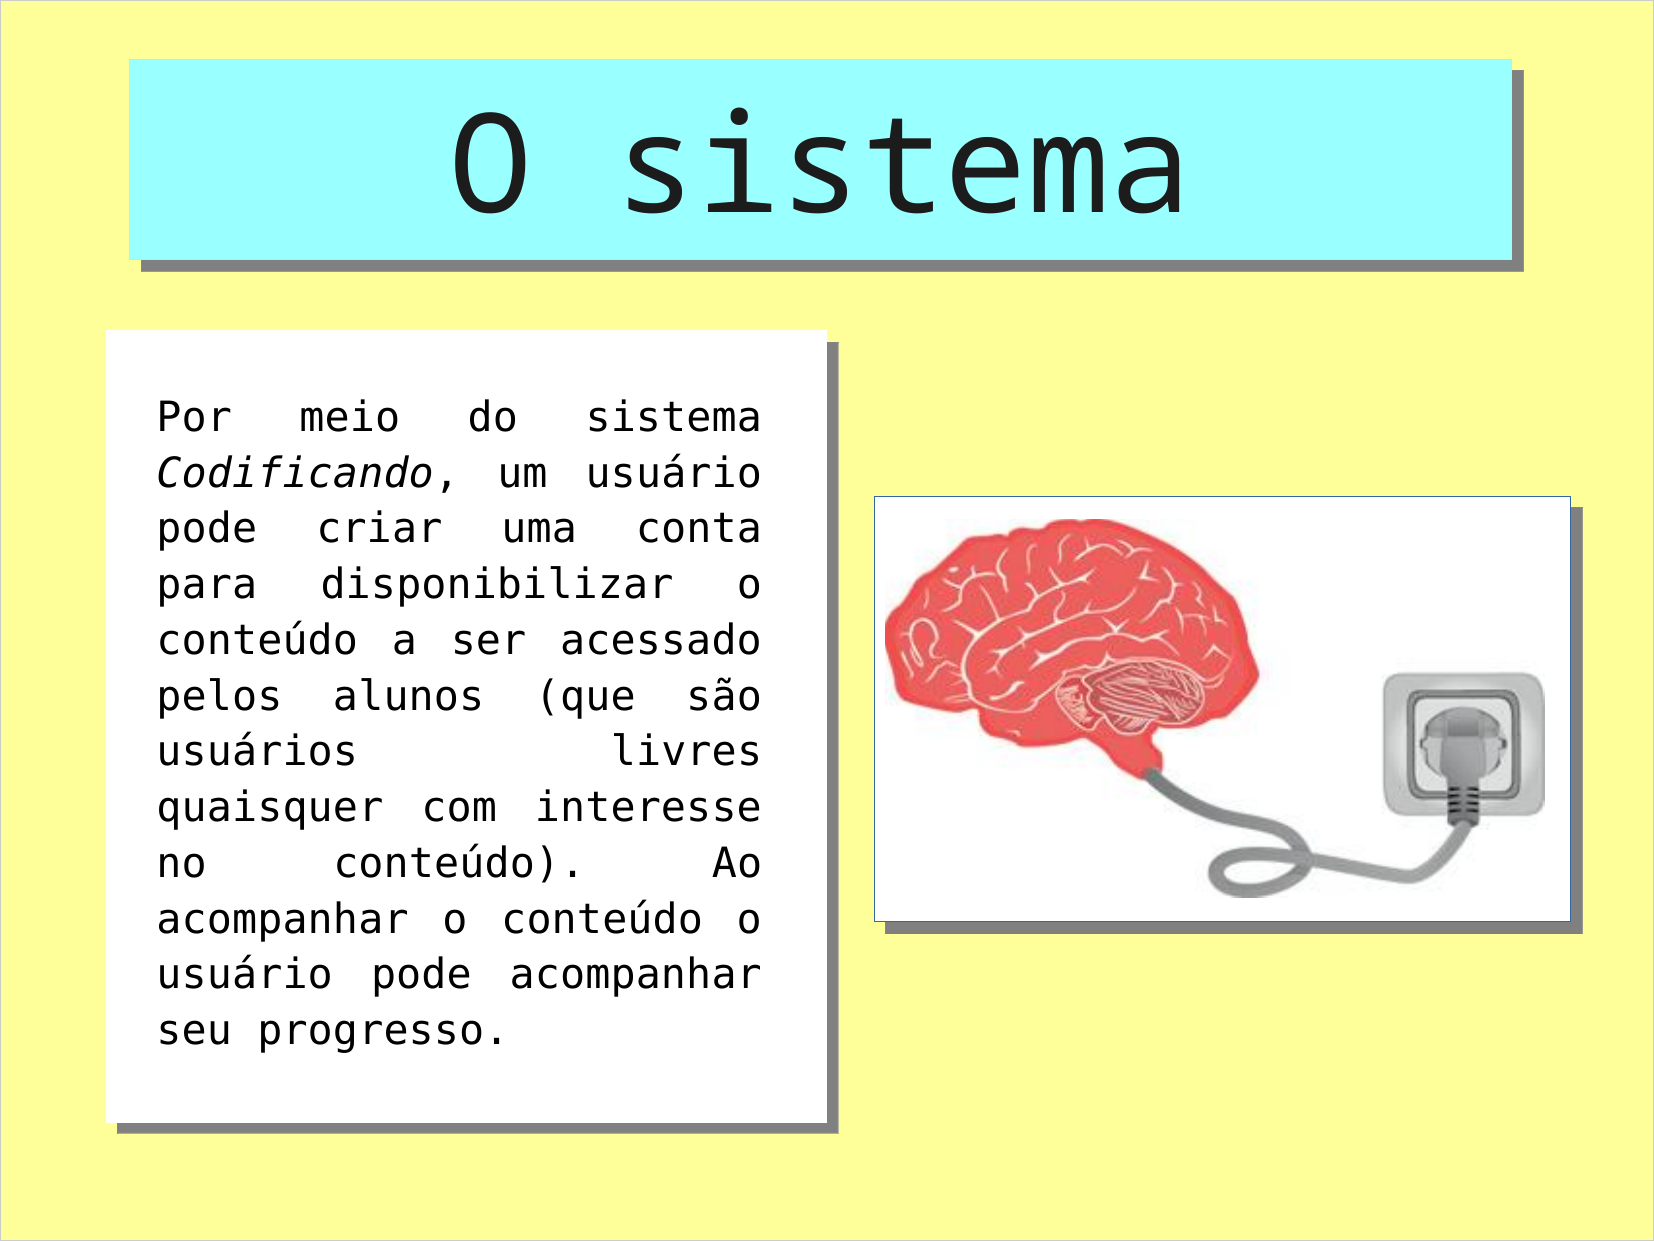

O sistema
Por meio do sistema Codificando, um usuário pode criar uma conta para disponibilizar o conteúdo a ser acessado pelos alunos (que são usuários livres quaisquer com interesse no conteúdo). Ao acompanhar o conteúdo o usuário pode acompanhar seu progresso.